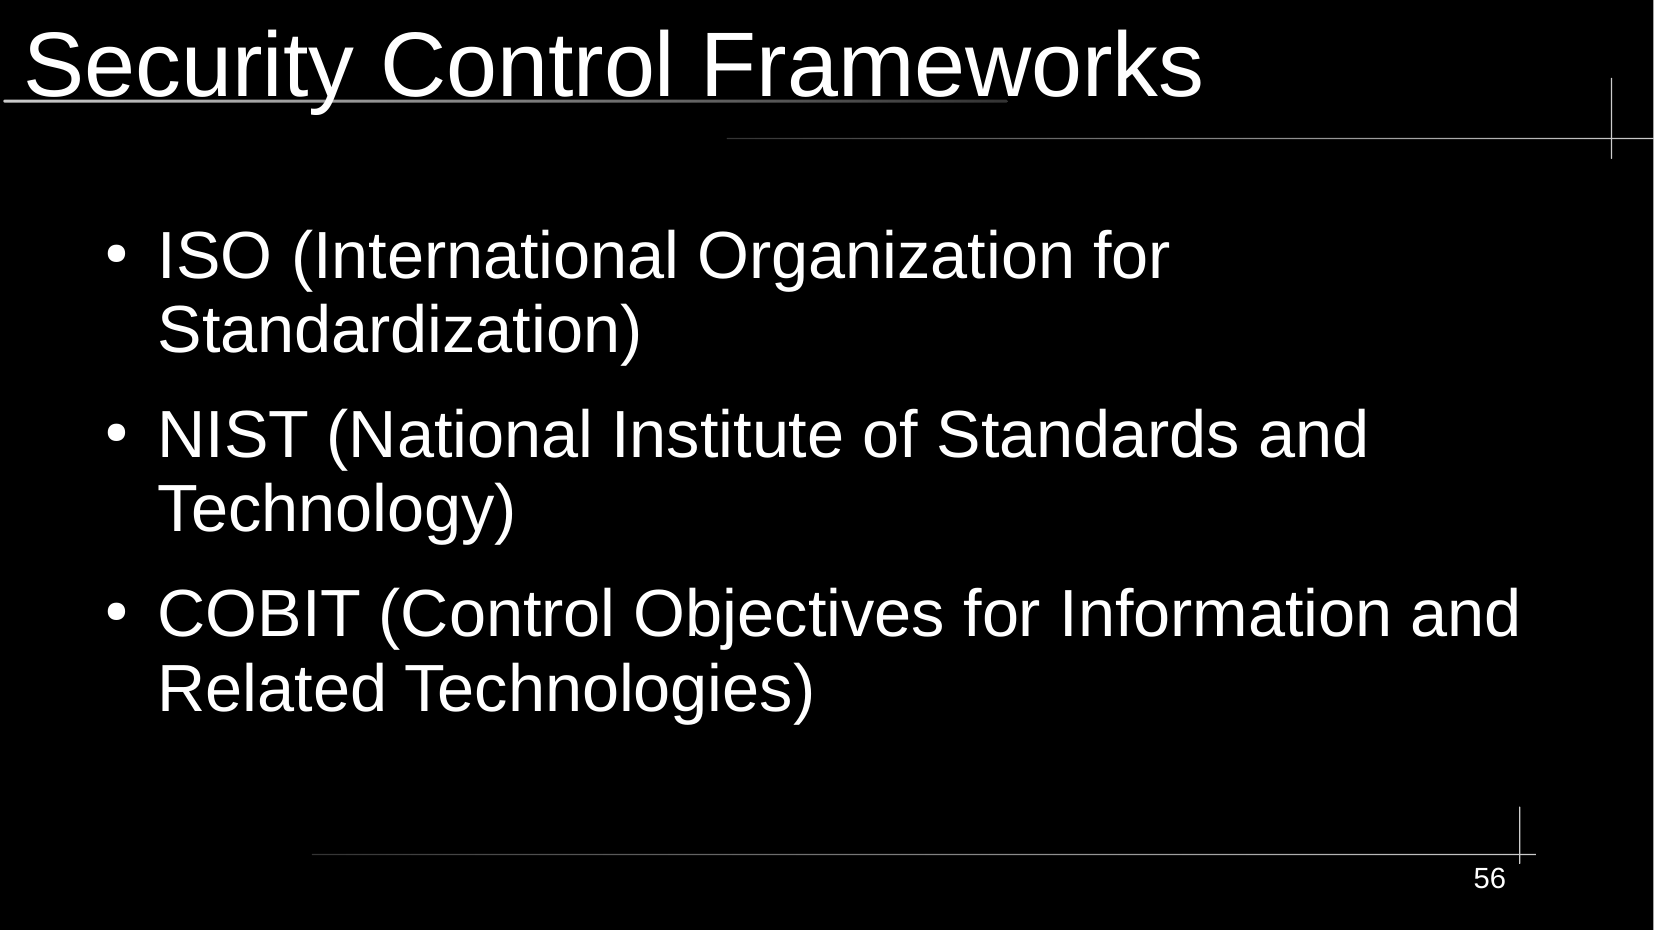

# Security Control Frameworks
ISO (International Organization for Standardization)
NIST (National Institute of Standards and Technology)
COBIT (Control Objectives for Information and Related Technologies)
56